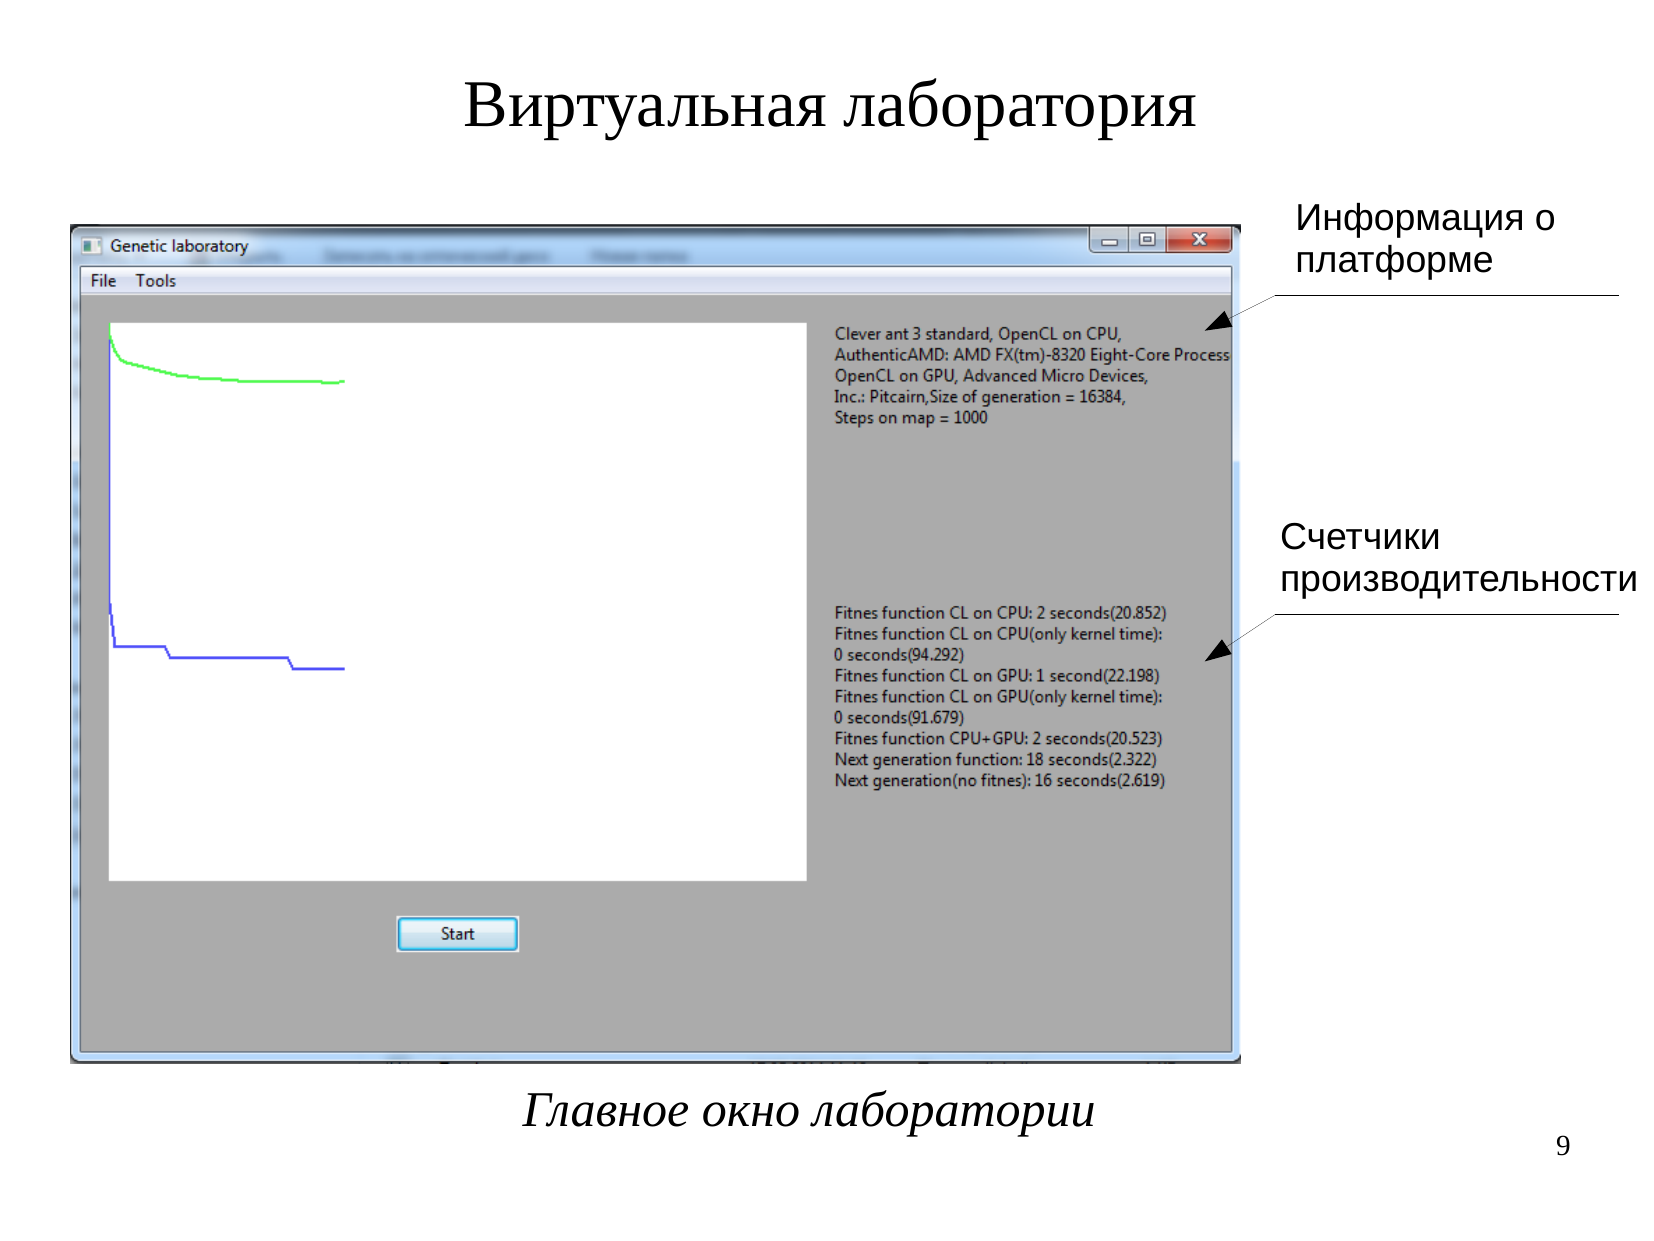

Виртуальная лаборатория
Информация о
платформе
Счетчики
производительности
Главное окно лаборатории
9